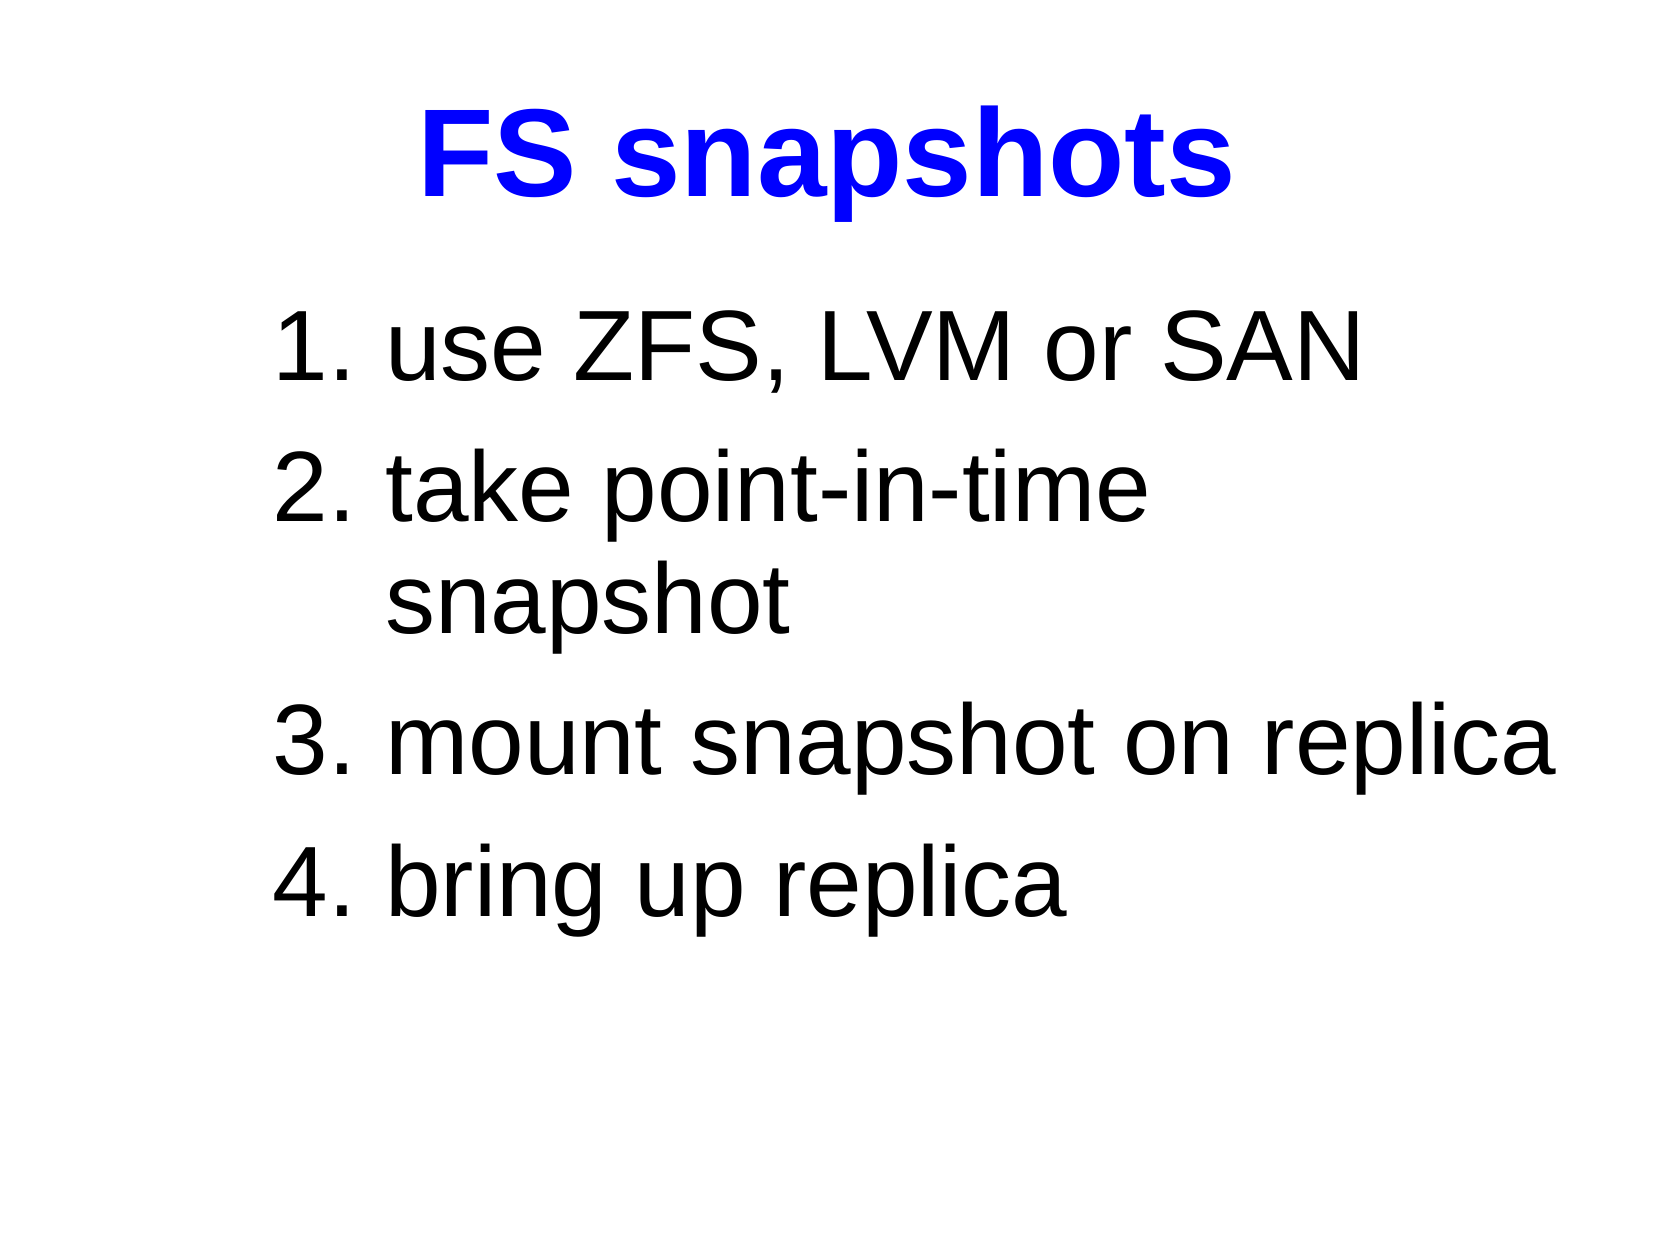

# FS snapshots
use ZFS, LVM or SAN
take point-in-time
snapshot
mount snapshot on replica
bring up replica